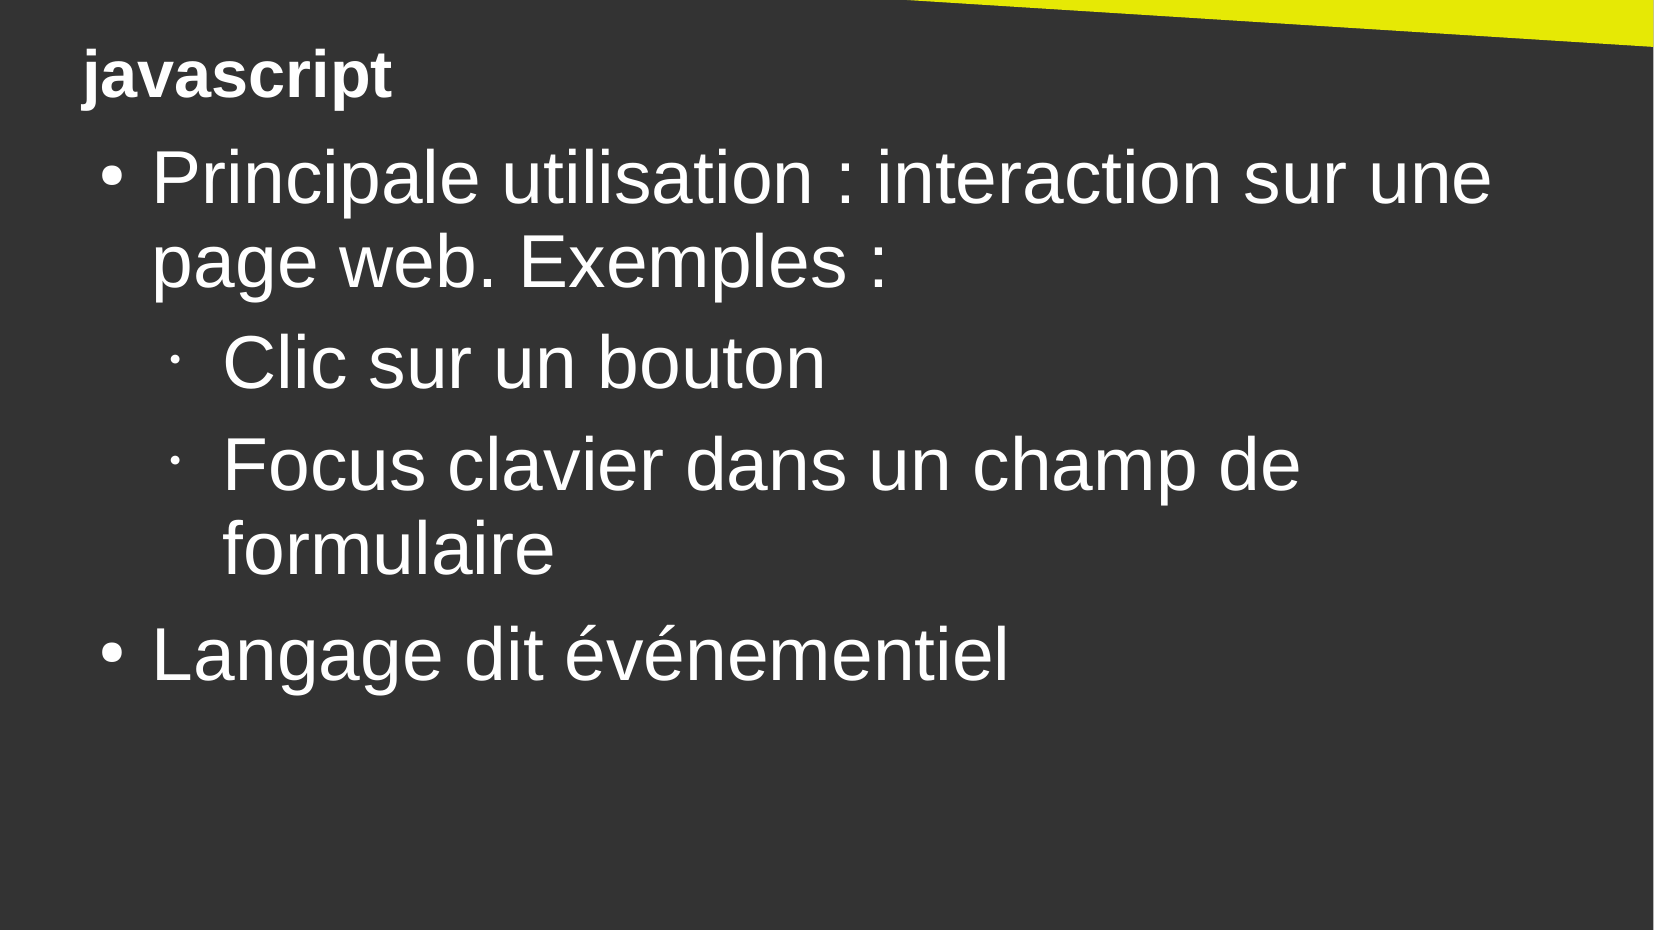

# javascript
Principale utilisation : interaction sur une page web. Exemples :
Clic sur un bouton
Focus clavier dans un champ de formulaire
Langage dit événementiel